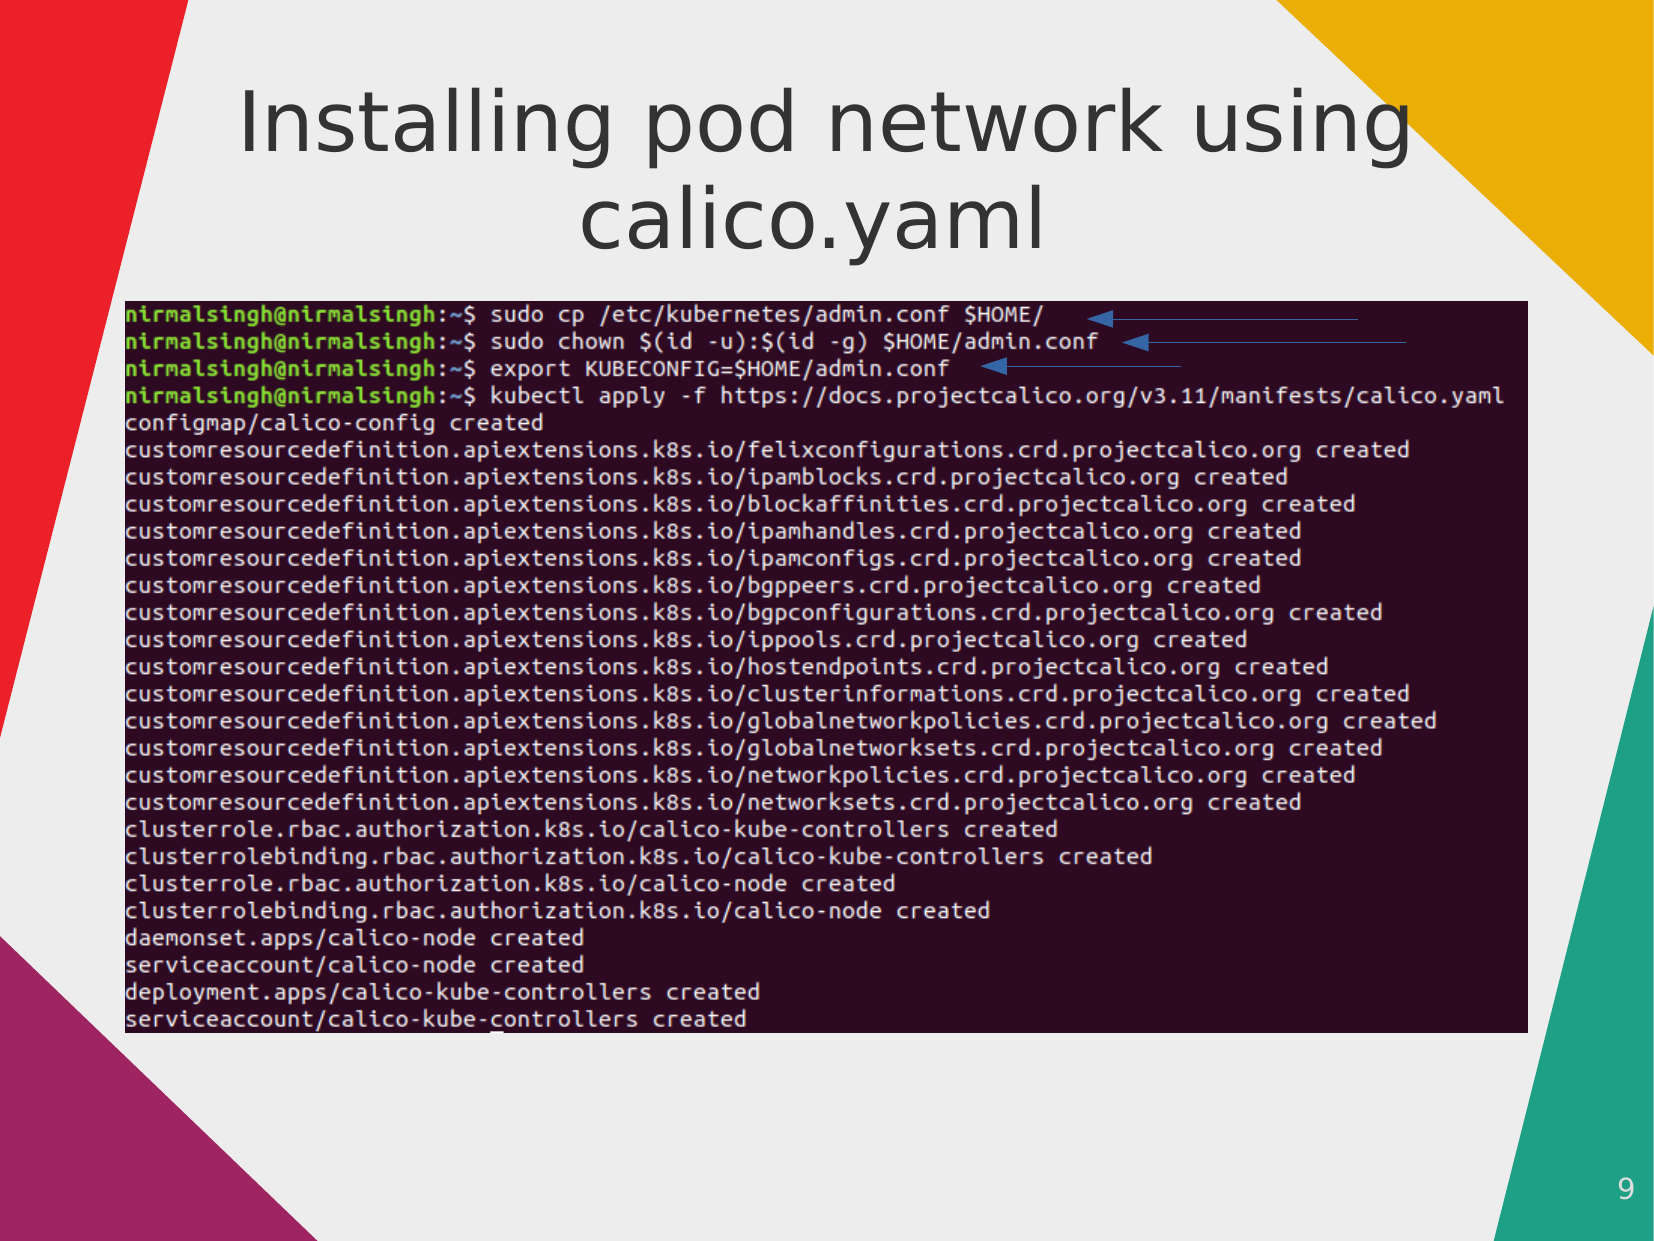

# Installing pod network using calico.yaml
9